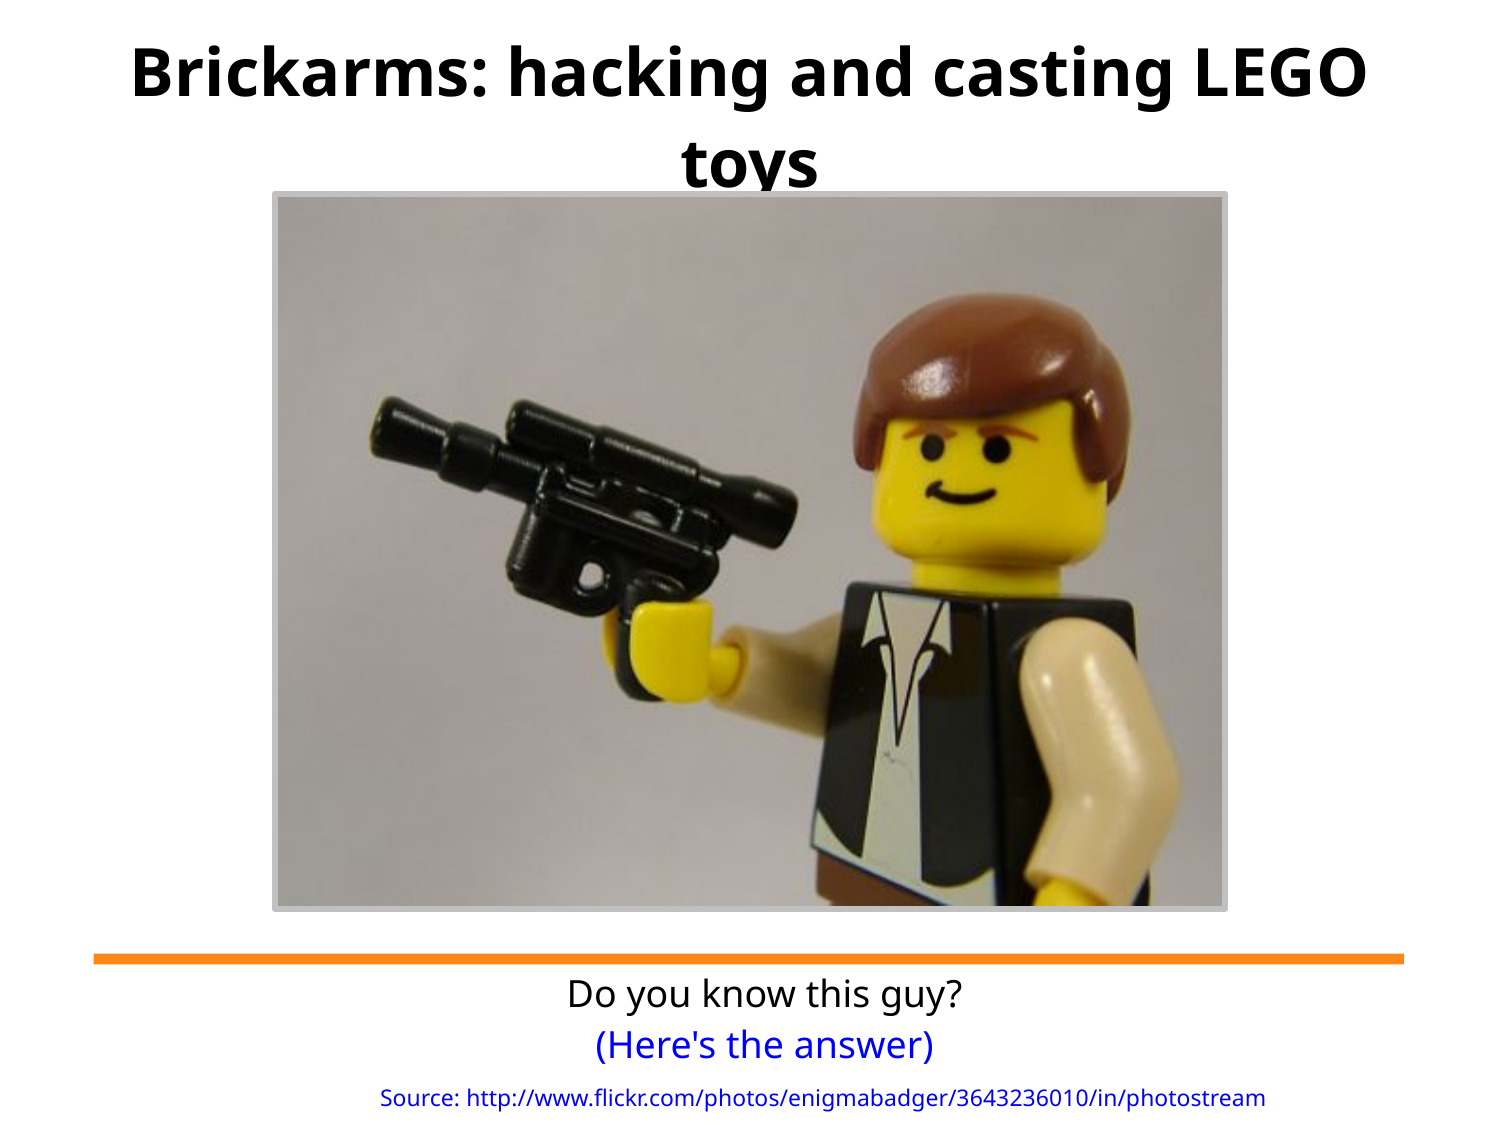

# Brickarms: hacking and casting LEGO toys
Do you know this guy?
(Here's the answer)
Source: http://www.flickr.com/photos/enigmabadger/3643236010/in/photostream